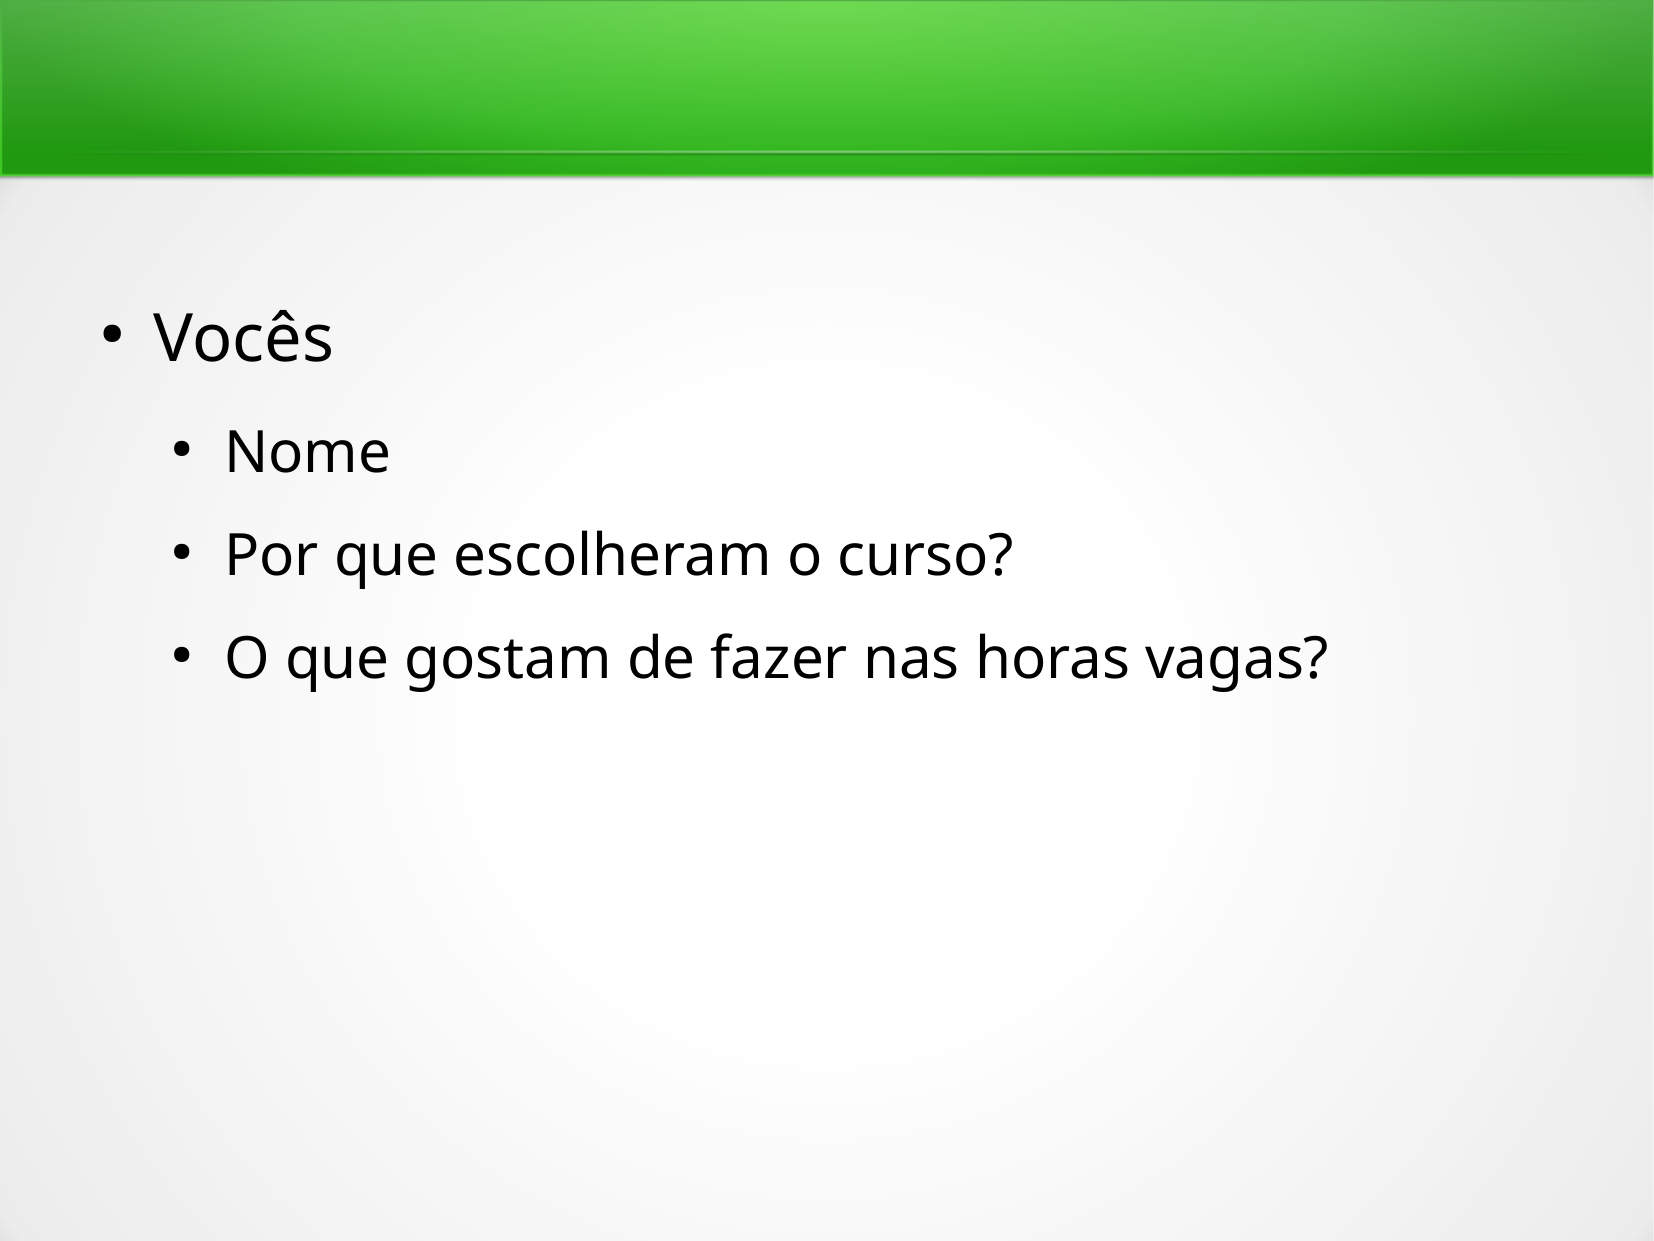

#
Vocês
Nome
Por que escolheram o curso?
O que gostam de fazer nas horas vagas?